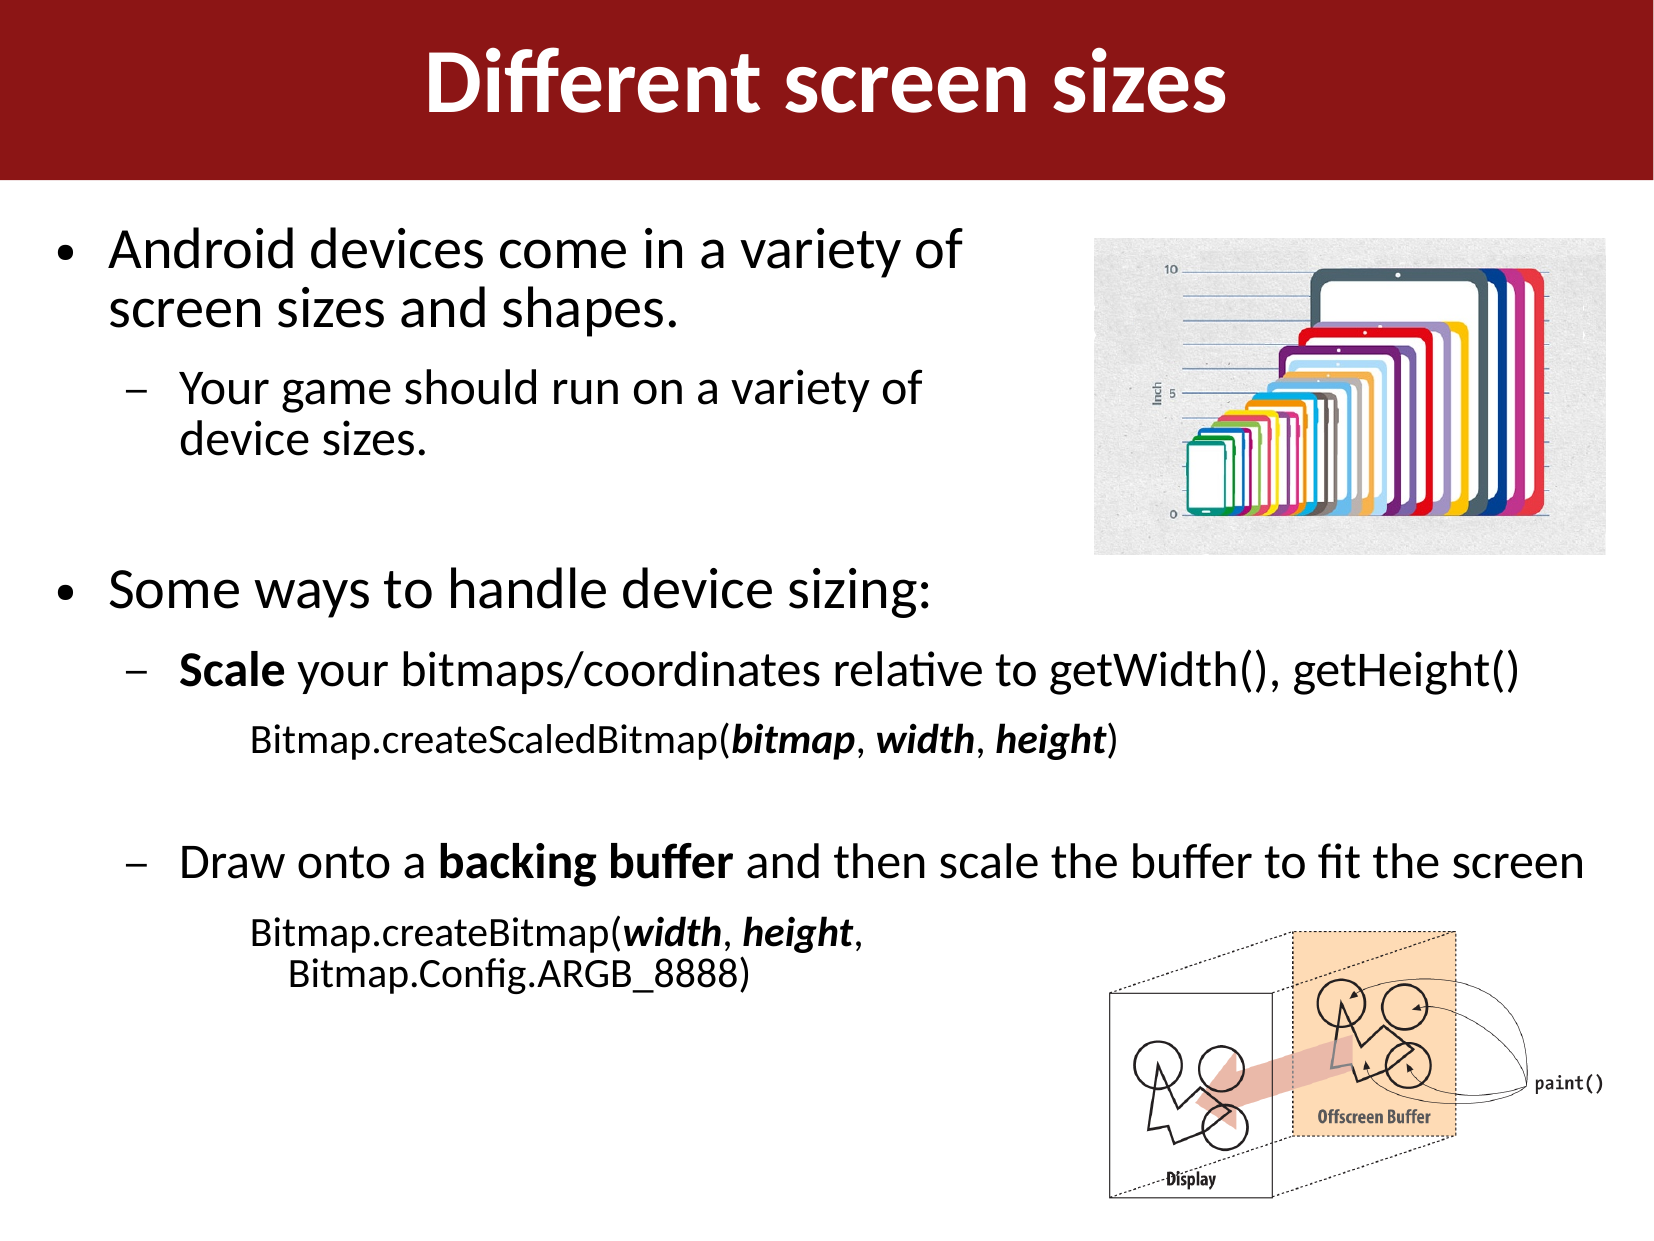

# Different screen sizes
Android devices come in a variety of
screen sizes and shapes.
Your game should run on a variety of
device sizes.
Some ways to handle device sizing:
Scale your bitmaps/coordinates relative to getWidth(), getHeight()
Bitmap.createScaledBitmap(bitmap, width, height)
Draw onto a backing buffer and then scale the buffer to fit the screen
Bitmap.createBitmap(width, height,
 Bitmap.Config.ARGB_8888)